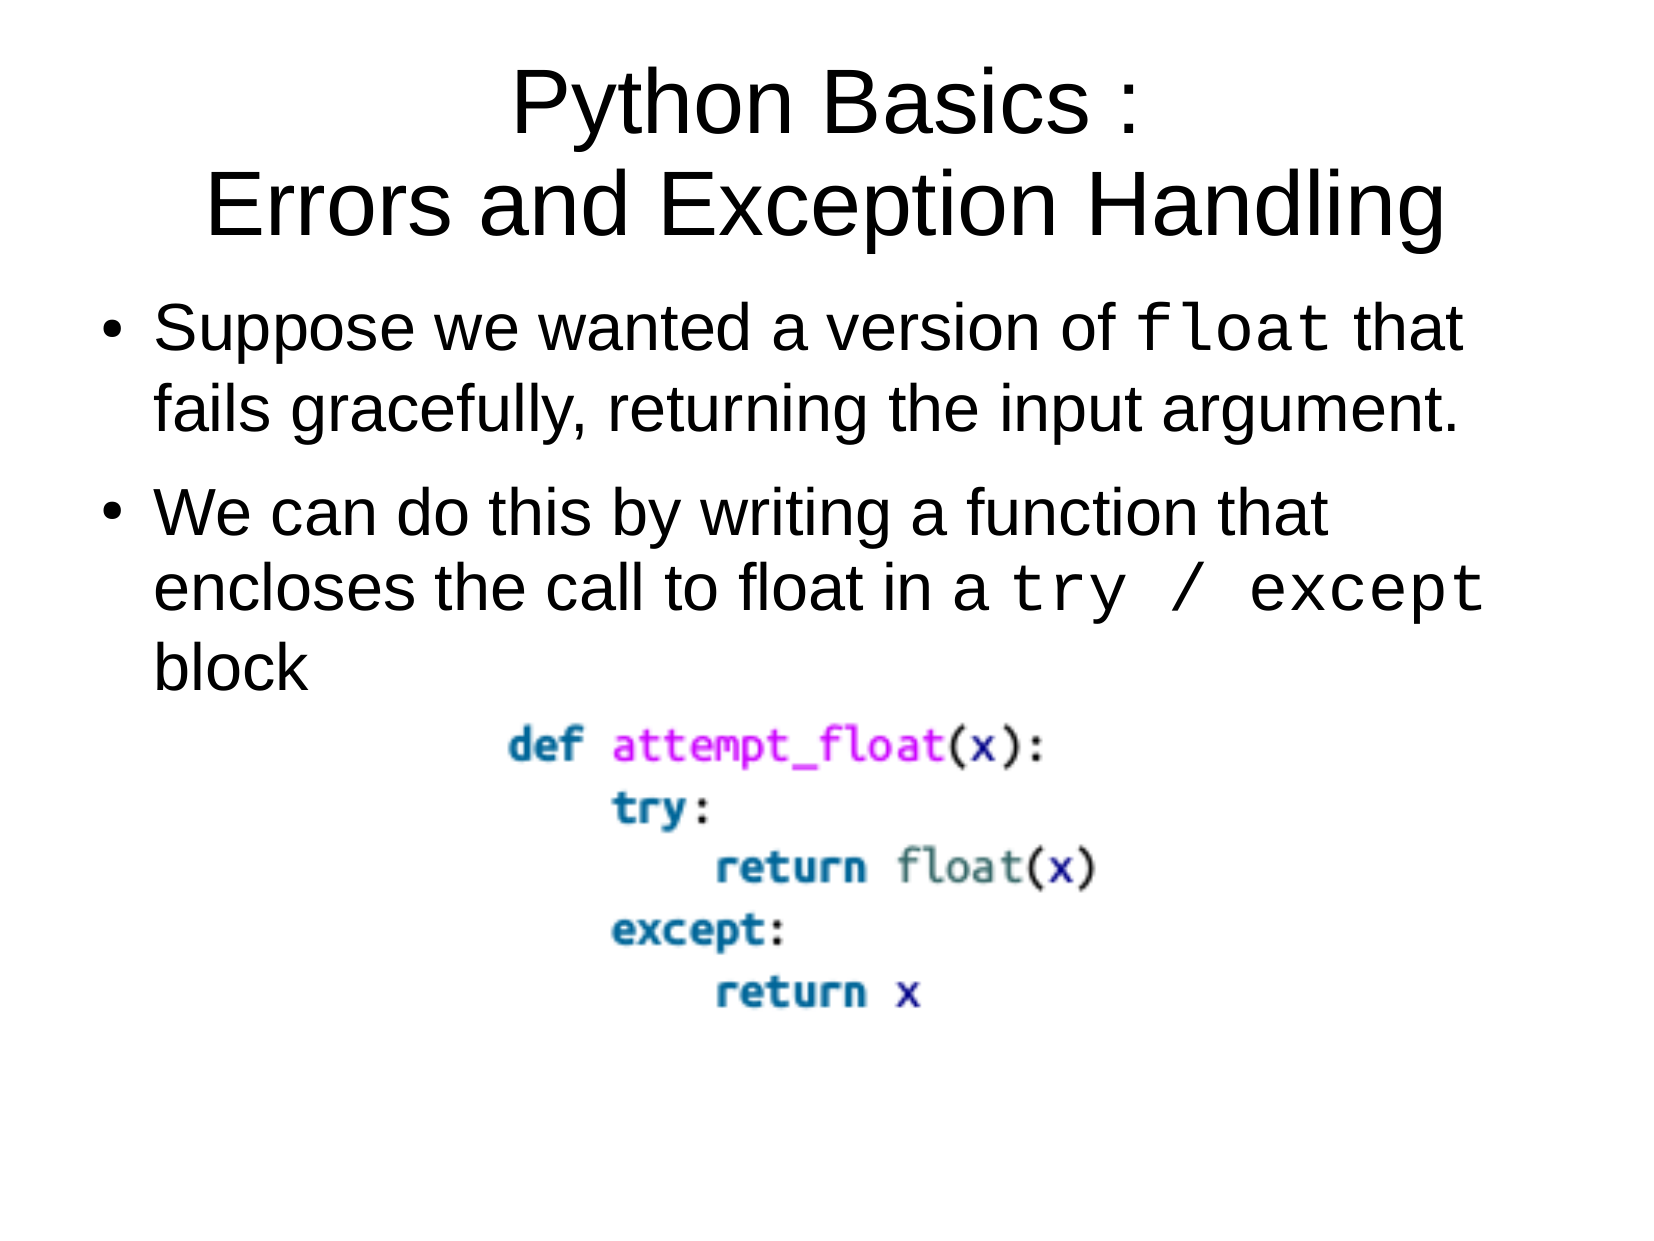

# Python Basics : Errors and Exception Handling
Suppose we wanted a version of float that fails gracefully, returning the input argument.
We can do this by writing a function that encloses the call to float in a try / except block